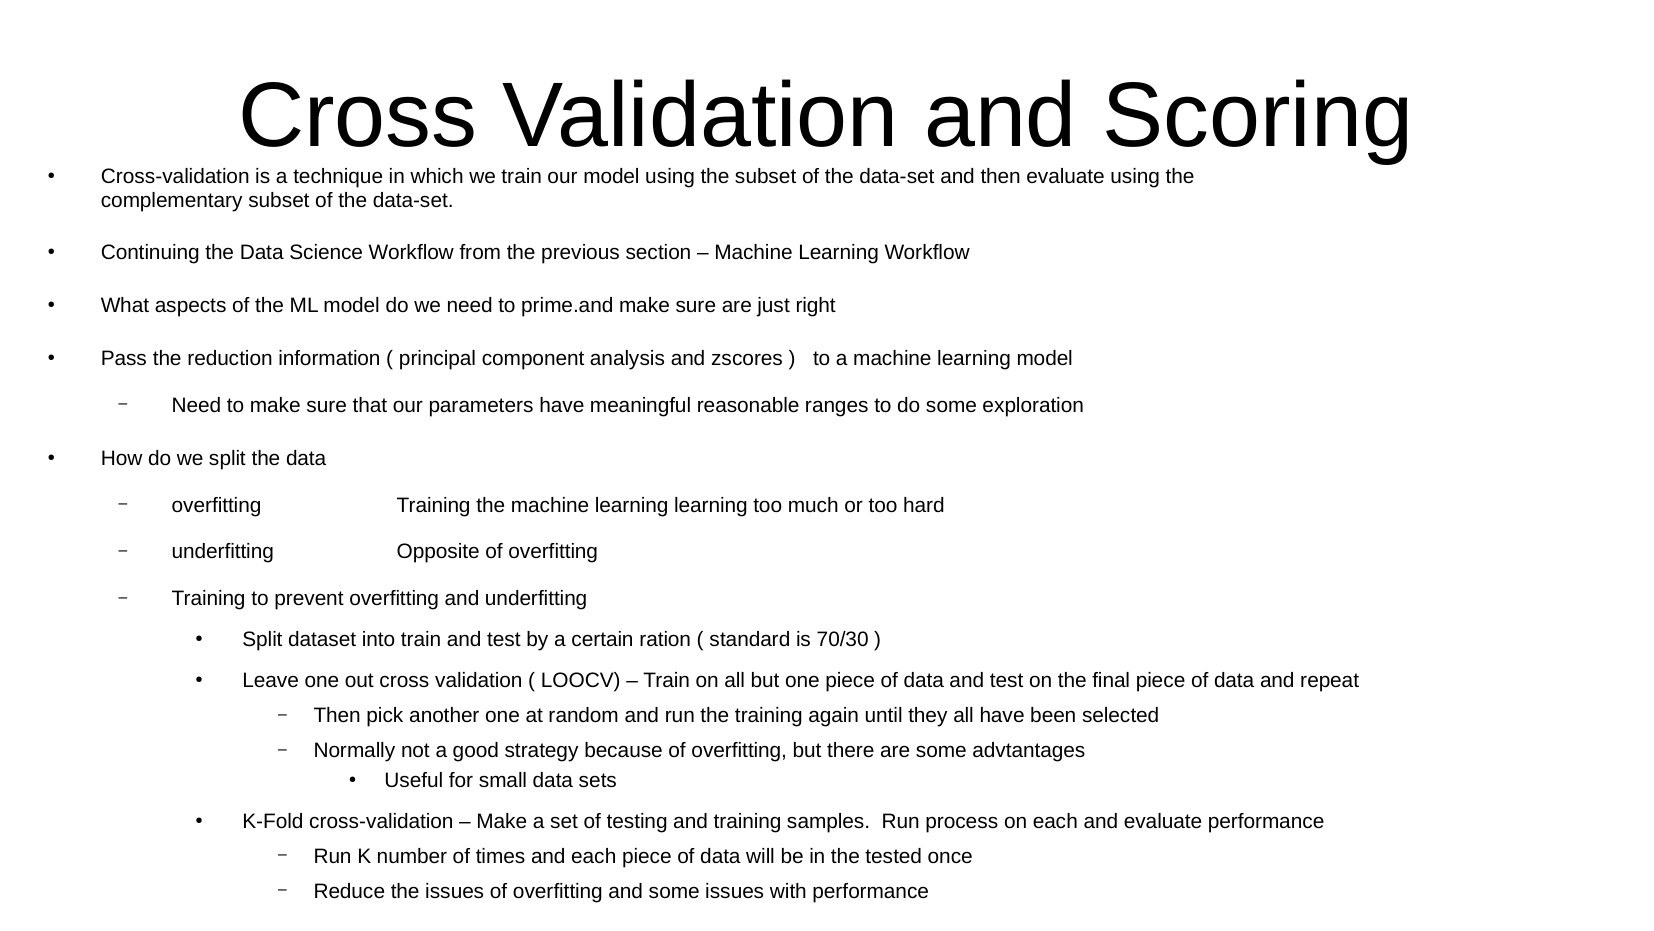

# Cross Validation and Scoring
Cross-validation is a technique in which we train our model using the subset of the data-set and then evaluate using the
complementary subset of the data-set.
Continuing the Data Science Workflow from the previous section – Machine Learning Workflow
What aspects of the ML model do we need to prime.and make sure are just right
Pass the reduction information ( principal component analysis and zscores ) to a machine learning model
Need to make sure that our parameters have meaningful reasonable ranges to do some exploration
How do we split the data
overfitting		Training the machine learning learning too much or too hard
underfitting		Opposite of overfitting
Training to prevent overfitting and underfitting
Split dataset into train and test by a certain ration ( standard is 70/30 )
Leave one out cross validation ( LOOCV) – Train on all but one piece of data and test on the final piece of data and repeat
Then pick another one at random and run the training again until they all have been selected
Normally not a good strategy because of overfitting, but there are some advtantages
Useful for small data sets
K-Fold cross-validation – Make a set of testing and training samples. Run process on each and evaluate performance
Run K number of times and each piece of data will be in the tested once
Reduce the issues of overfitting and some issues with performance